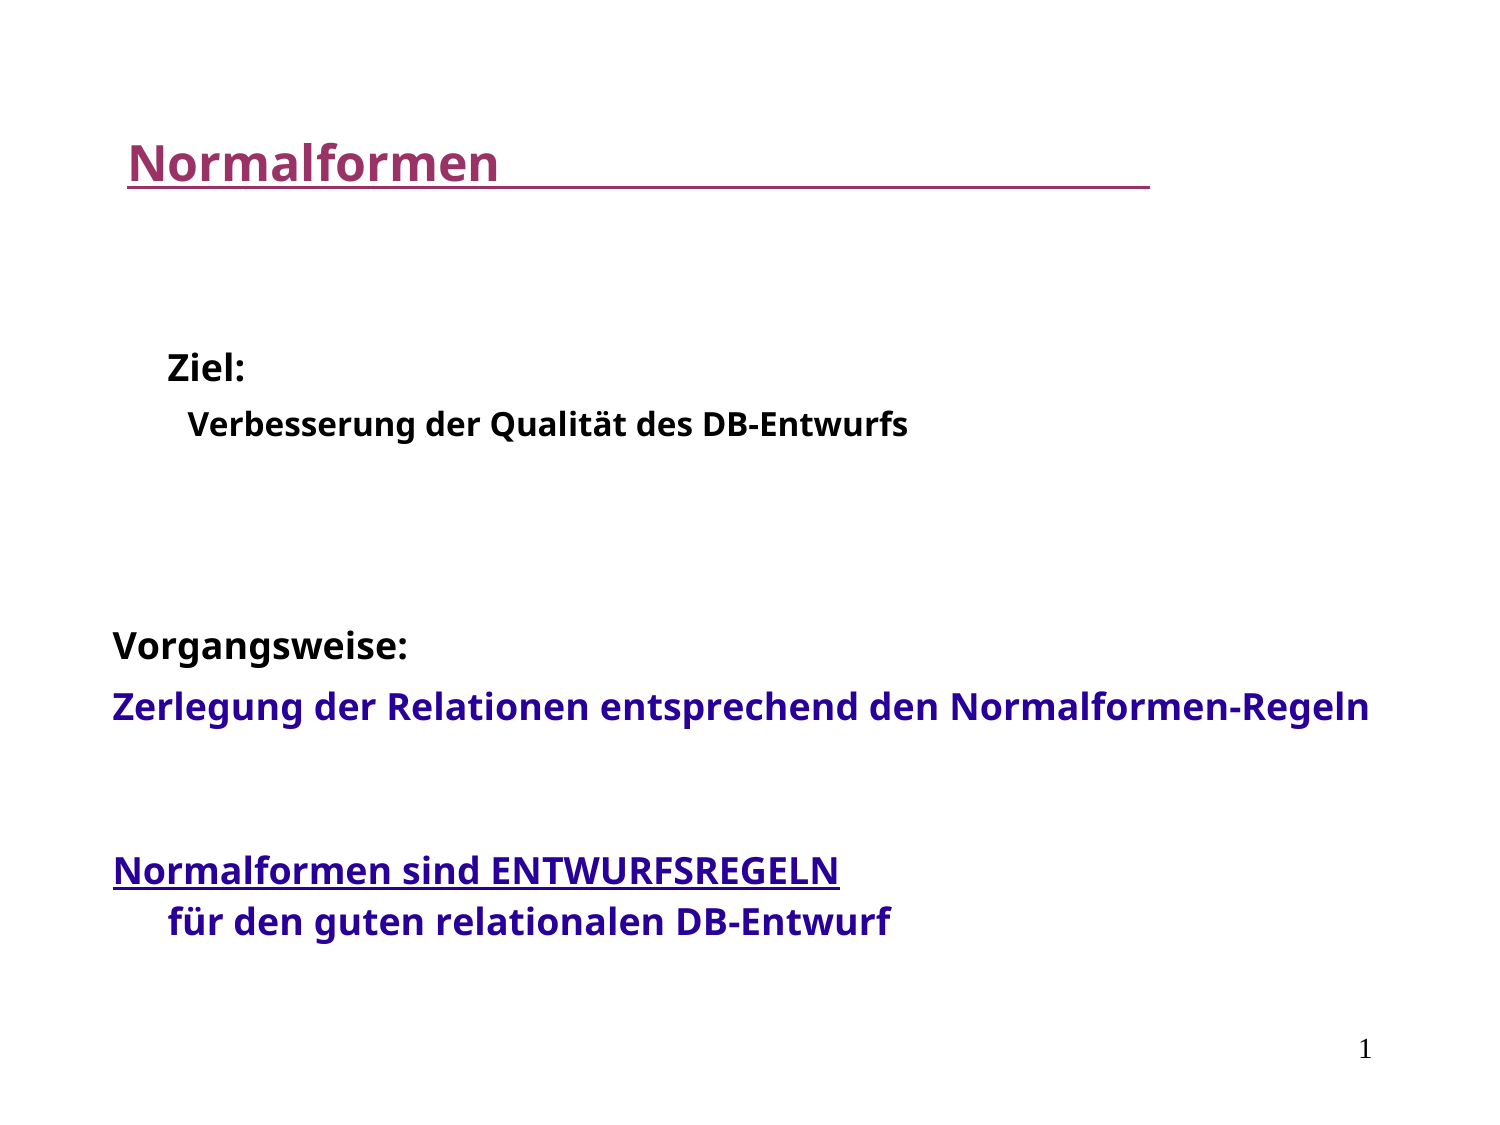

# Normalformen
Ziel:
Verbesserung der Qualität des DB-Entwurfs
Vorgangsweise:
Zerlegung der Relationen entsprechend den Normalformen-Regeln
Normalformen sind ENTWURFSREGELN
für den guten relationalen DB-Entwurf
1